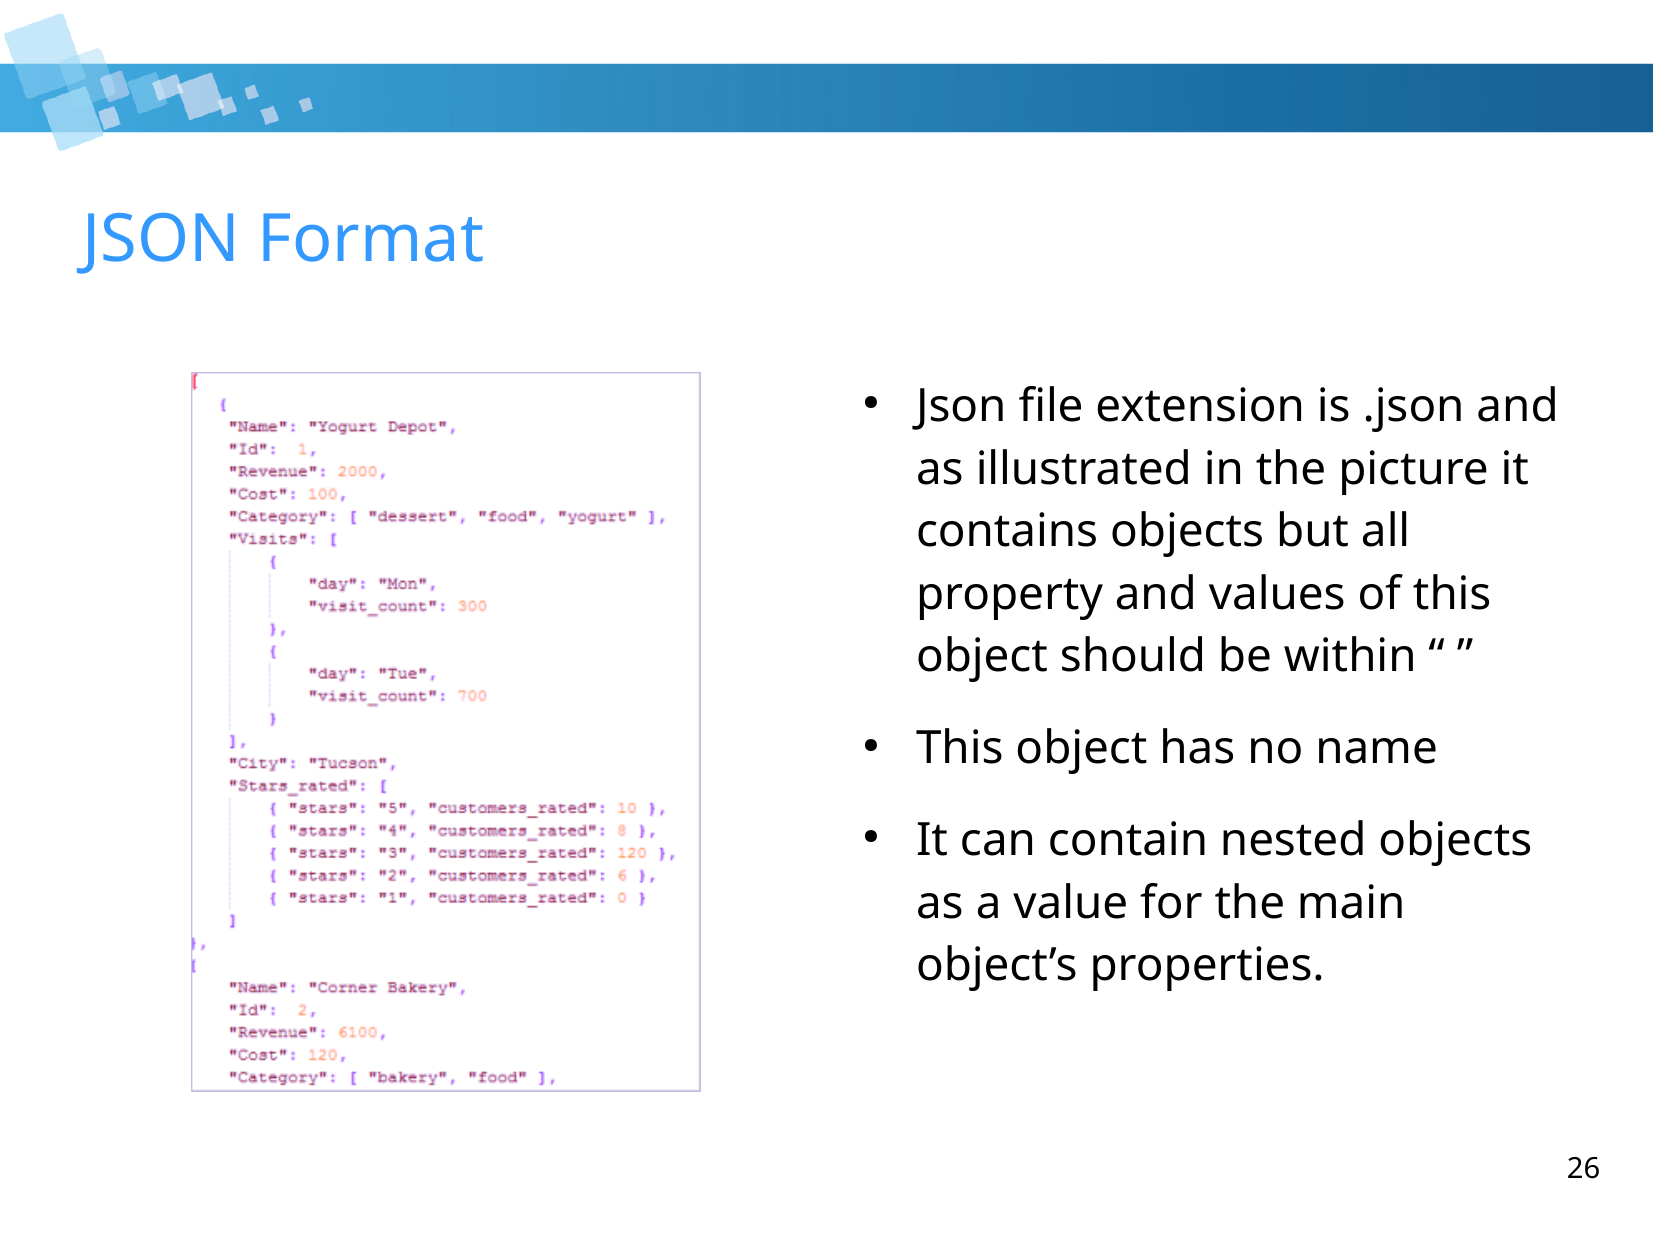

# JSON Format
Json file extension is .json and as illustrated in the picture it contains objects but all property and values of this object should be within “ ”
This object has no name
It can contain nested objects as a value for the main object’s properties.
26